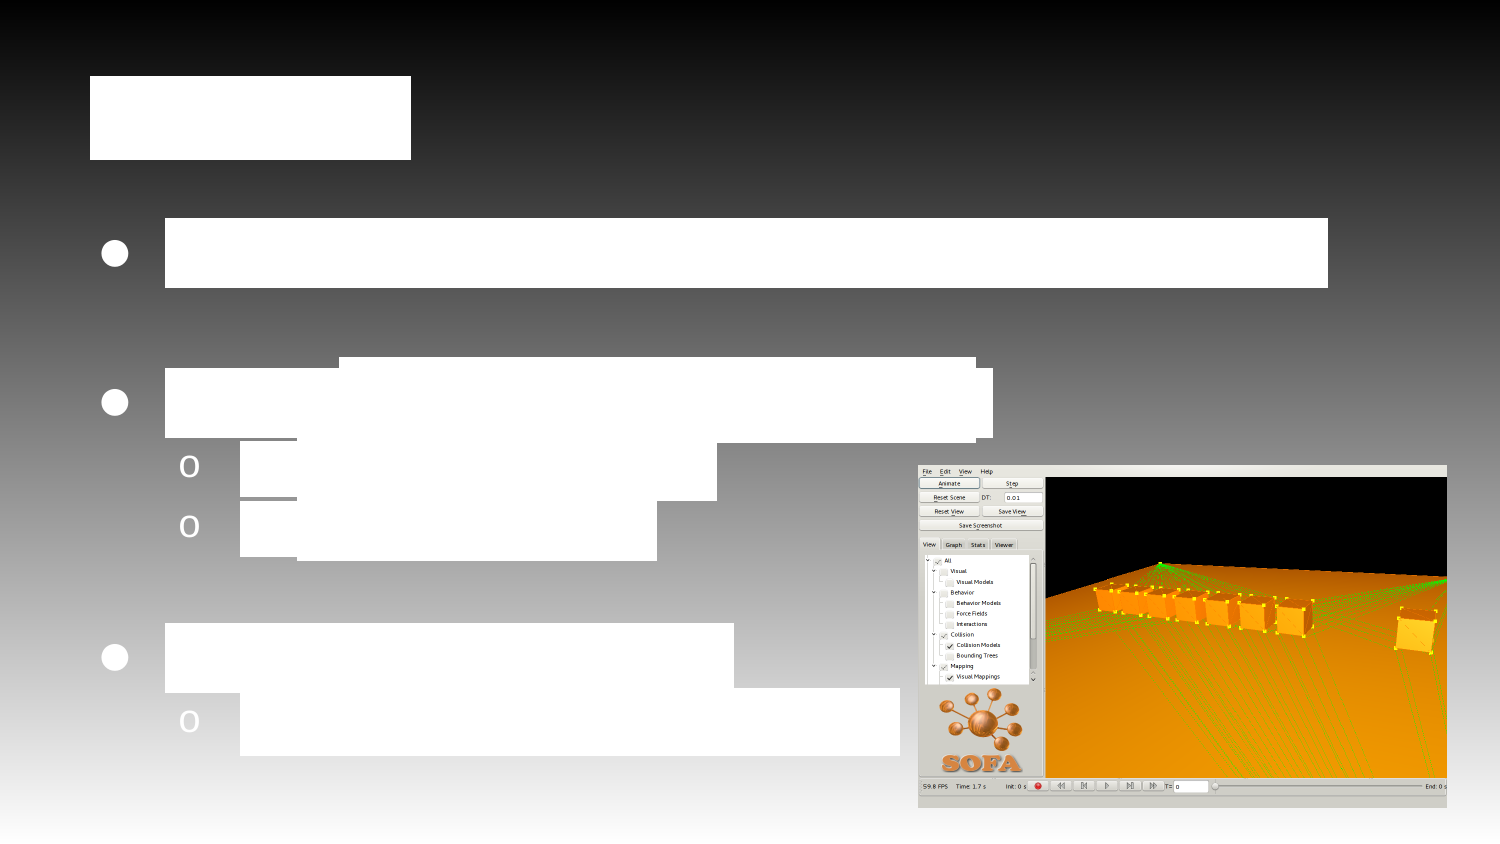

# Contacts
Map contact point pairs, relative distances
Apply UniformCompliance
[+ Stabilization]
[+ Restitution]
Unilateral constraint:
+ UnilateralConstraint